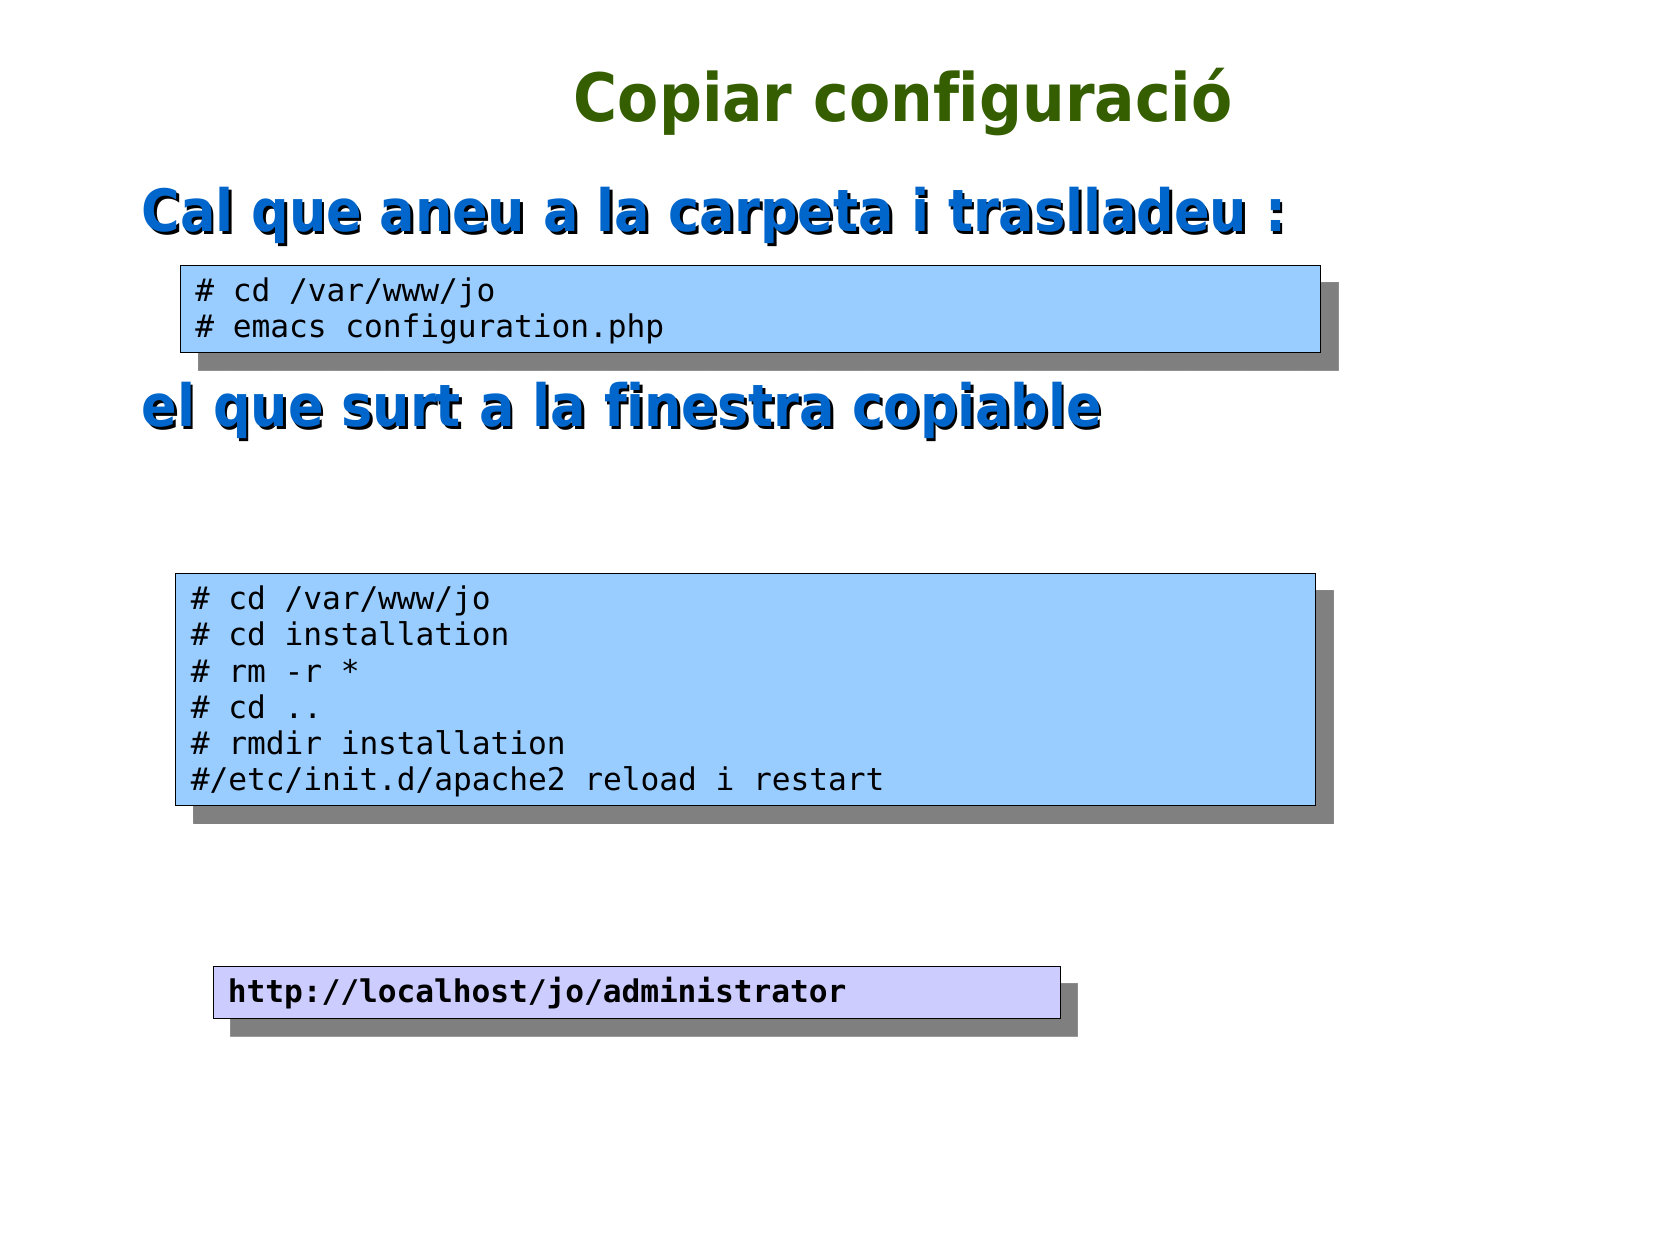

# Copiar configuració
Cal que aneu a la carpeta i traslladeu :
el que surt a la finestra copiable
# cd /var/www/jo
# emacs configuration.php
# cd /var/www/jo
# cd installation
# rm -r *
# cd ..
# rmdir installation
#/etc/init.d/apache2 reload i restart
http://localhost/jo/administrator